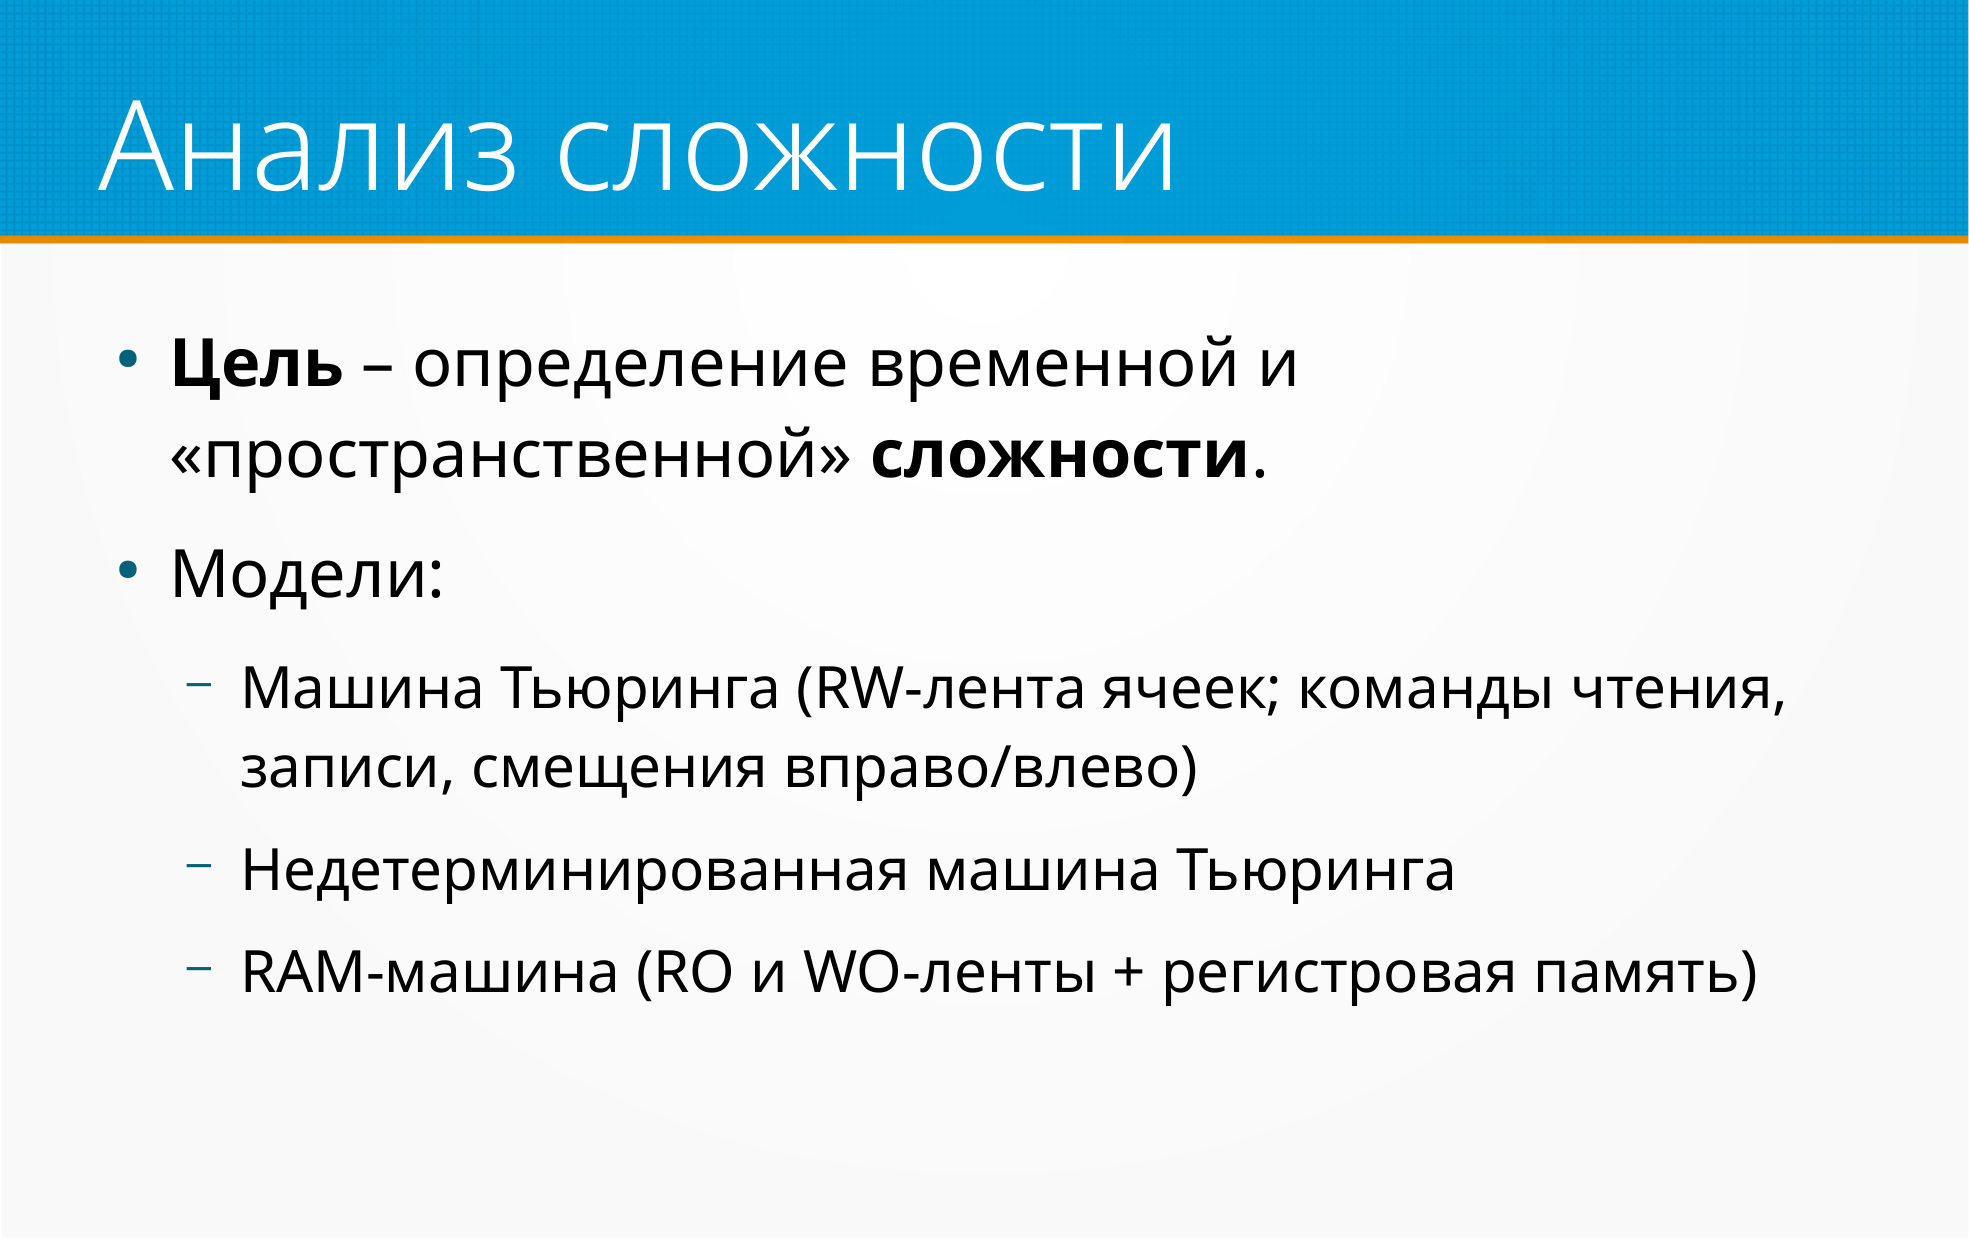

# Анализ сложности
Цель – определение временной и «пространственной» сложности.
Модели:
Машина Тьюринга (RW-лента ячеек; команды чтения, записи, смещения вправо/влево)
Недетерминированная машина Тьюринга
RAM-машина (RO и WO-ленты + регистровая память)